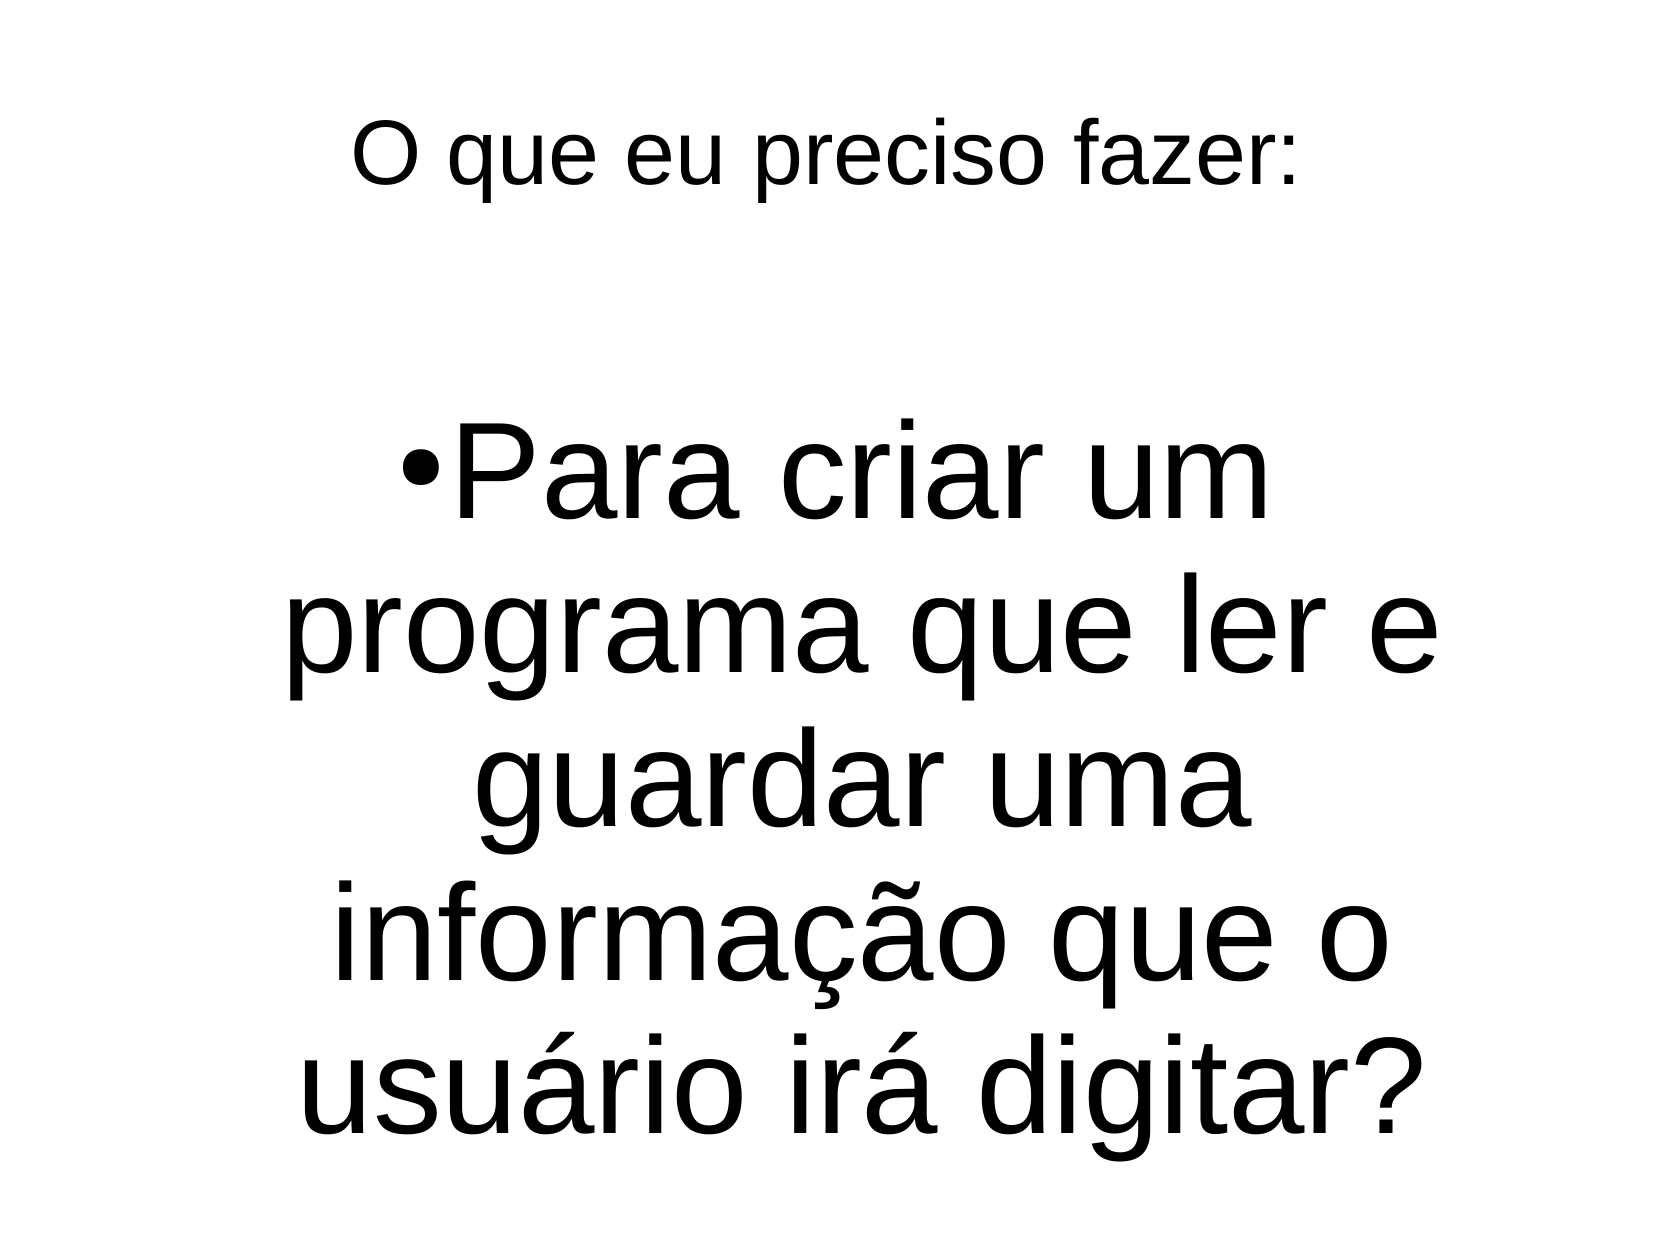

# O que eu preciso fazer:
Para criar um programa que ler e guardar uma informação que o usuário irá digitar?